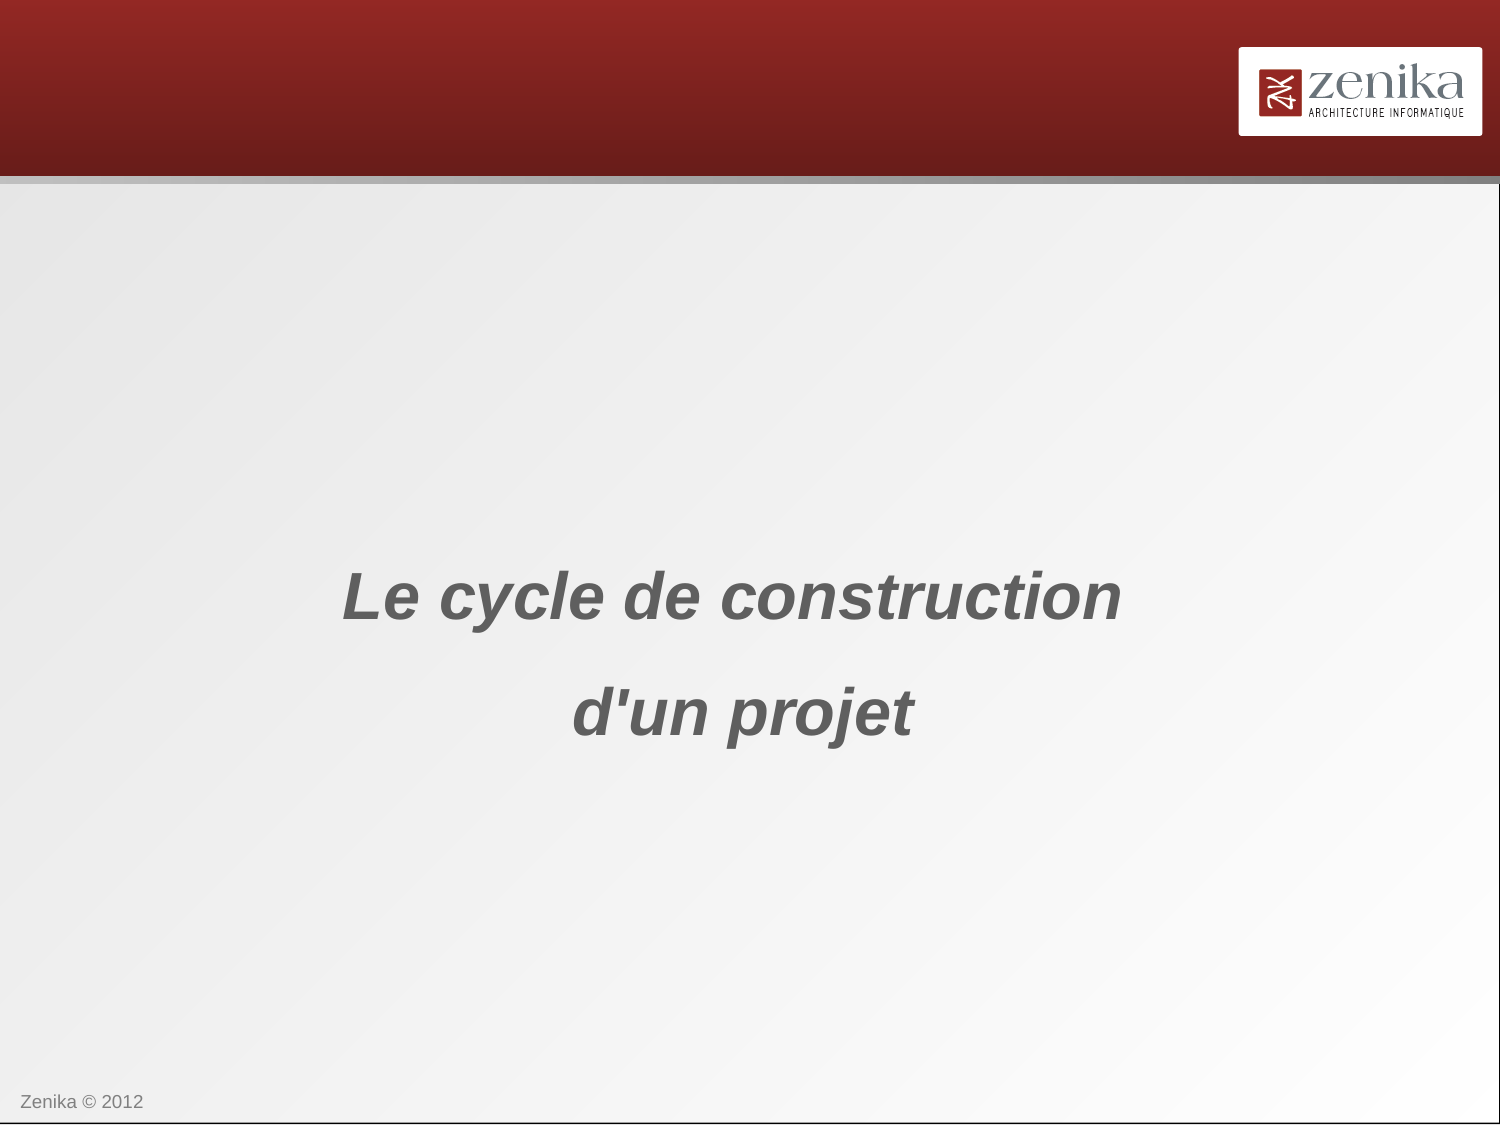

#
Le cycle de construction
d'un projet